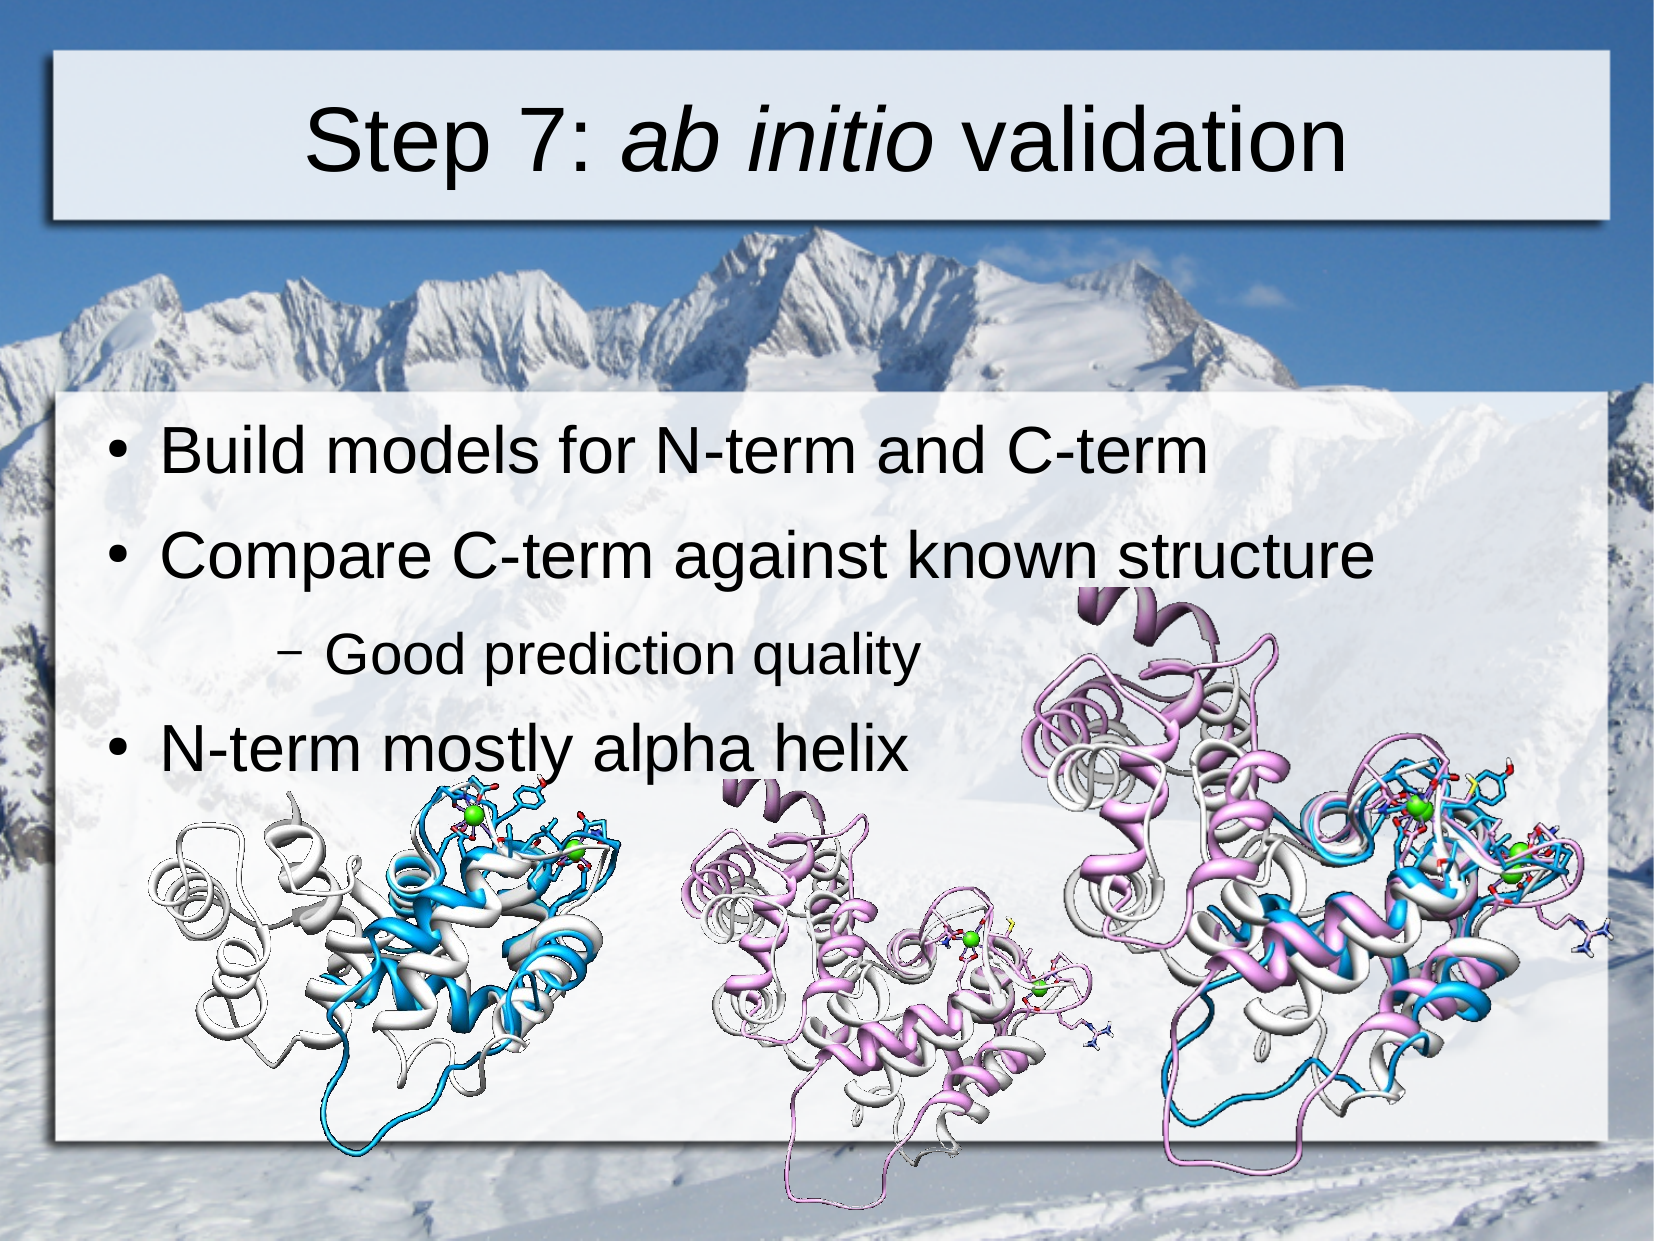

# Step 7: ab initio validation
Build models for N-term and C-term
Compare C-term against known structure
Good prediction quality
N-term mostly alpha helix